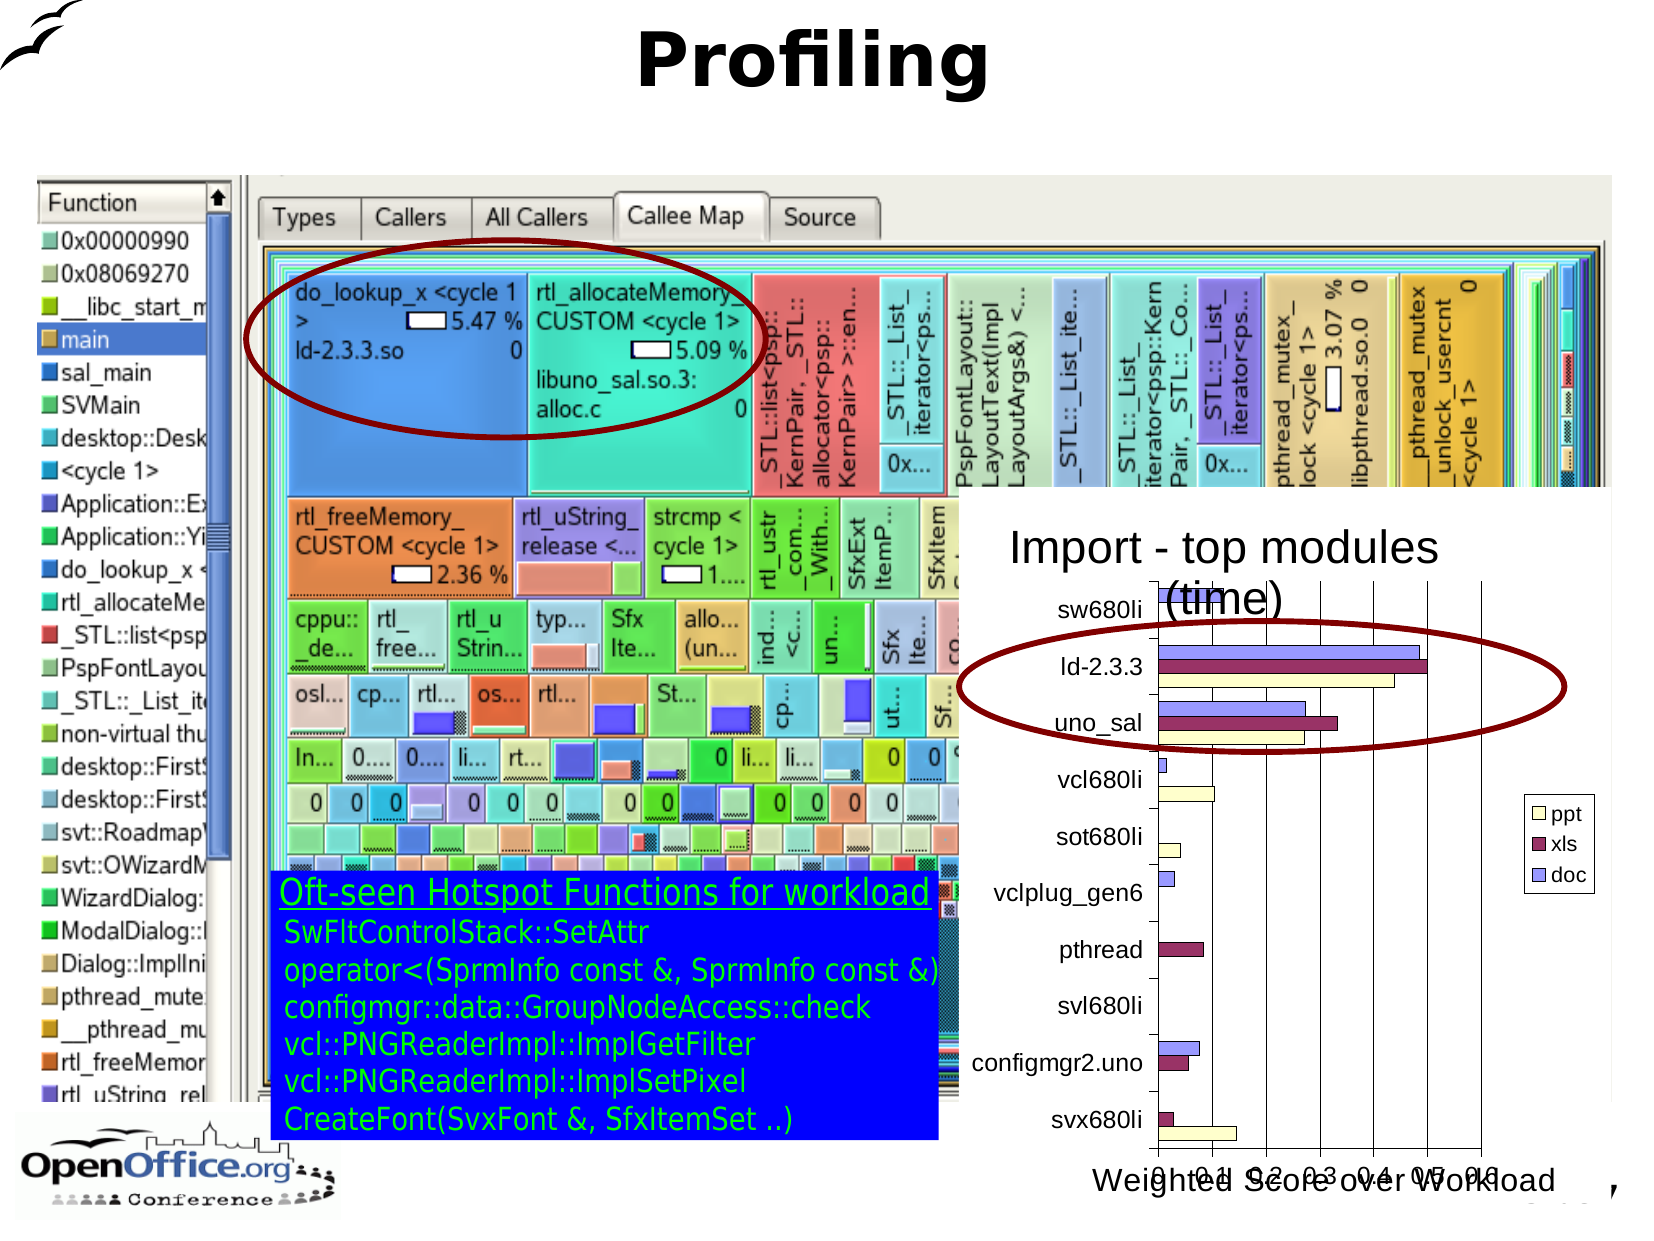

# Profiling
### Chart: Import - top modules (time)
| Category | doc | xls | ppt |
|---|---|---|---|
| sw680li | 0.121212121212121 | 0.0 | 0.0 |
| ld-2.3.3 | 0.484848484848485 | 0.5 | 0.4375 |
| uno_sal | 0.272727272727273 | 0.333333333333333 | 0.270833333333333 |
| vcl680li | 0.0151515151515152 | 0.0 | 0.104166666666667 |
| sot680li | 0.0 | 0.0 | 0.0416666666666667 |
| vclplug_gen6 | 0.0303030303030303 | 0.0 | 0.0 |
| pthread | 0.0 | 0.0833333333333333 | 0.0 |
| svl680li | 0.0 | 0.0 | 0.0 |
| configmgr2.uno | 0.0757575757575758 | 0.0555555555555556 | 0.0 |
| svx680li | 0.0 | 0.0277777777777778 | 0.145833333333333 |
Oft-seen Hotspot Functions for workload
SwFltControlStack::SetAttr
operator<(SprmInfo const &, SprmInfo const &)
configmgr::data::GroupNodeAccess::check
vcl::PNGReaderImpl::ImplGetFilter
vcl::PNGReaderImpl::ImplSetPixel
CreateFont(SvxFont &, SfxItemSet ..)